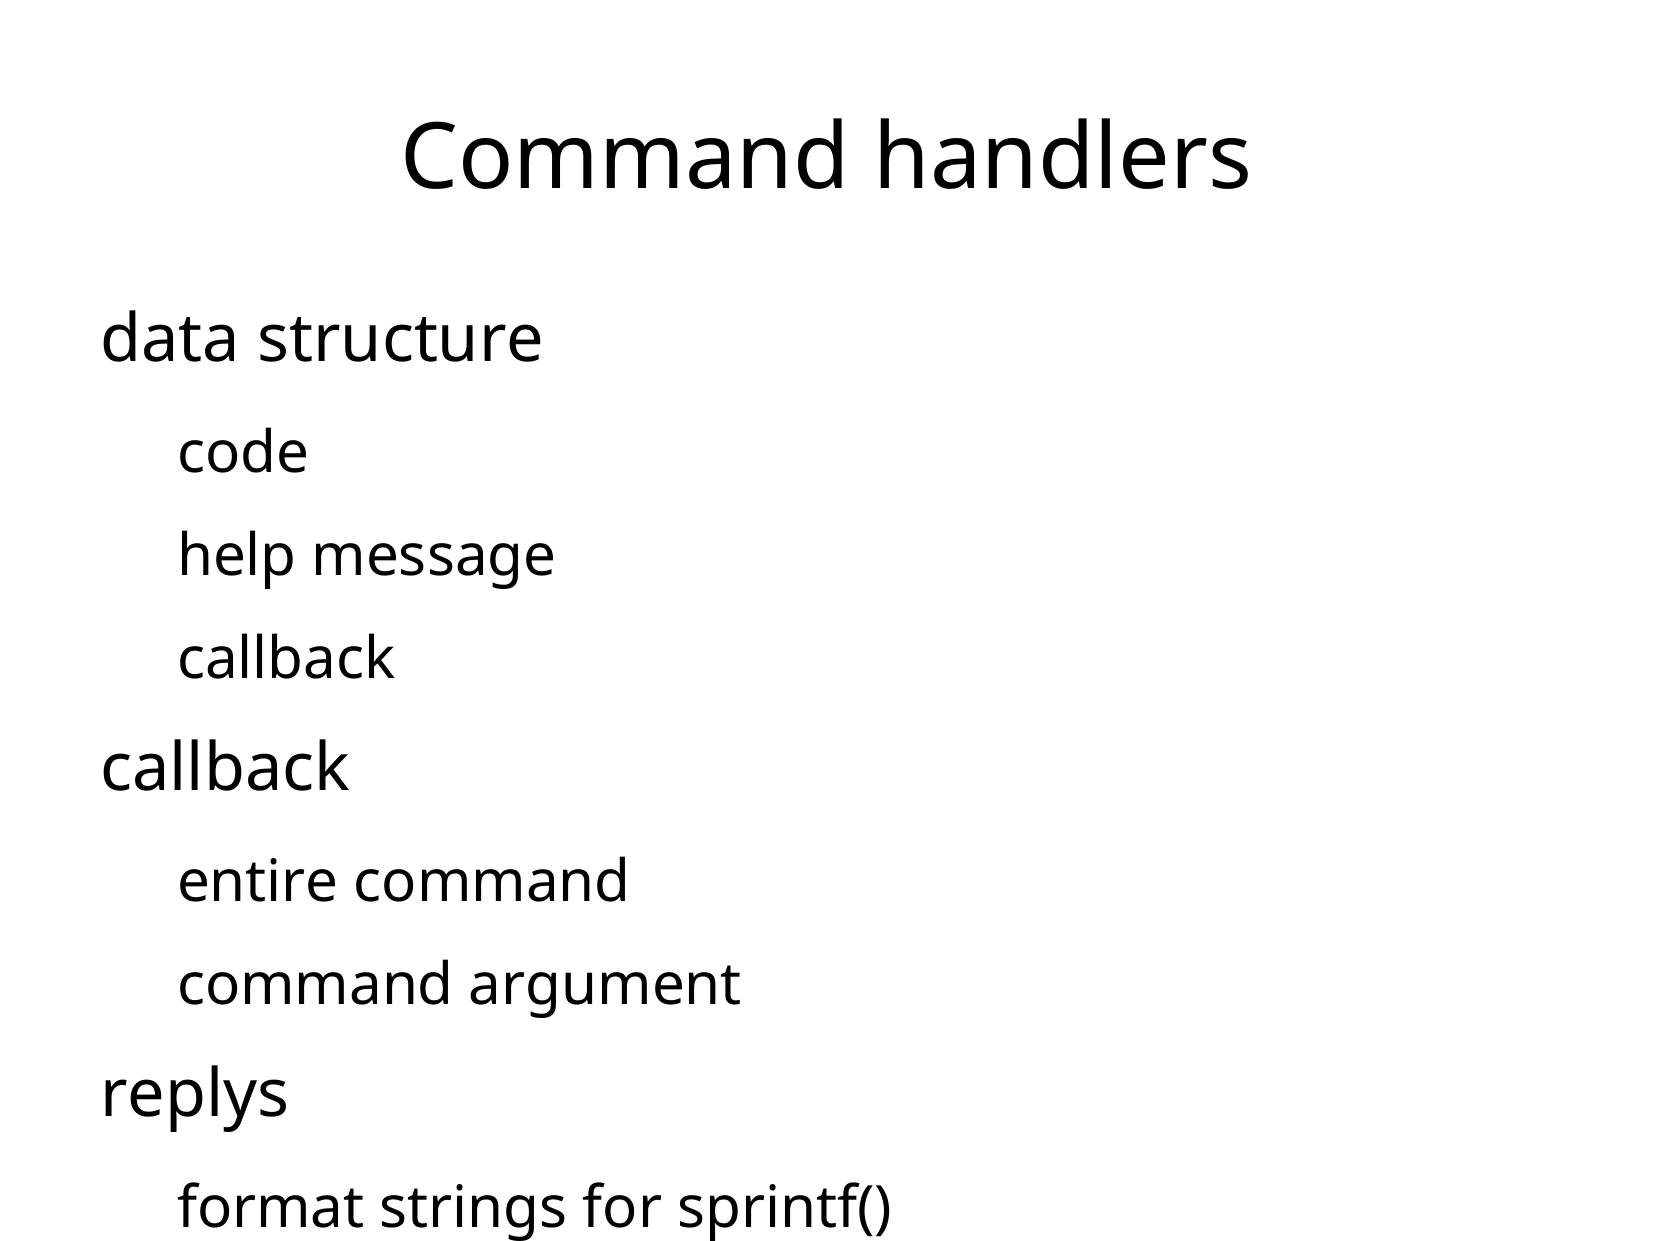

# Command handlers
data structure
code
help message
callback
callback
entire command
command argument
replys
format strings for sprintf()